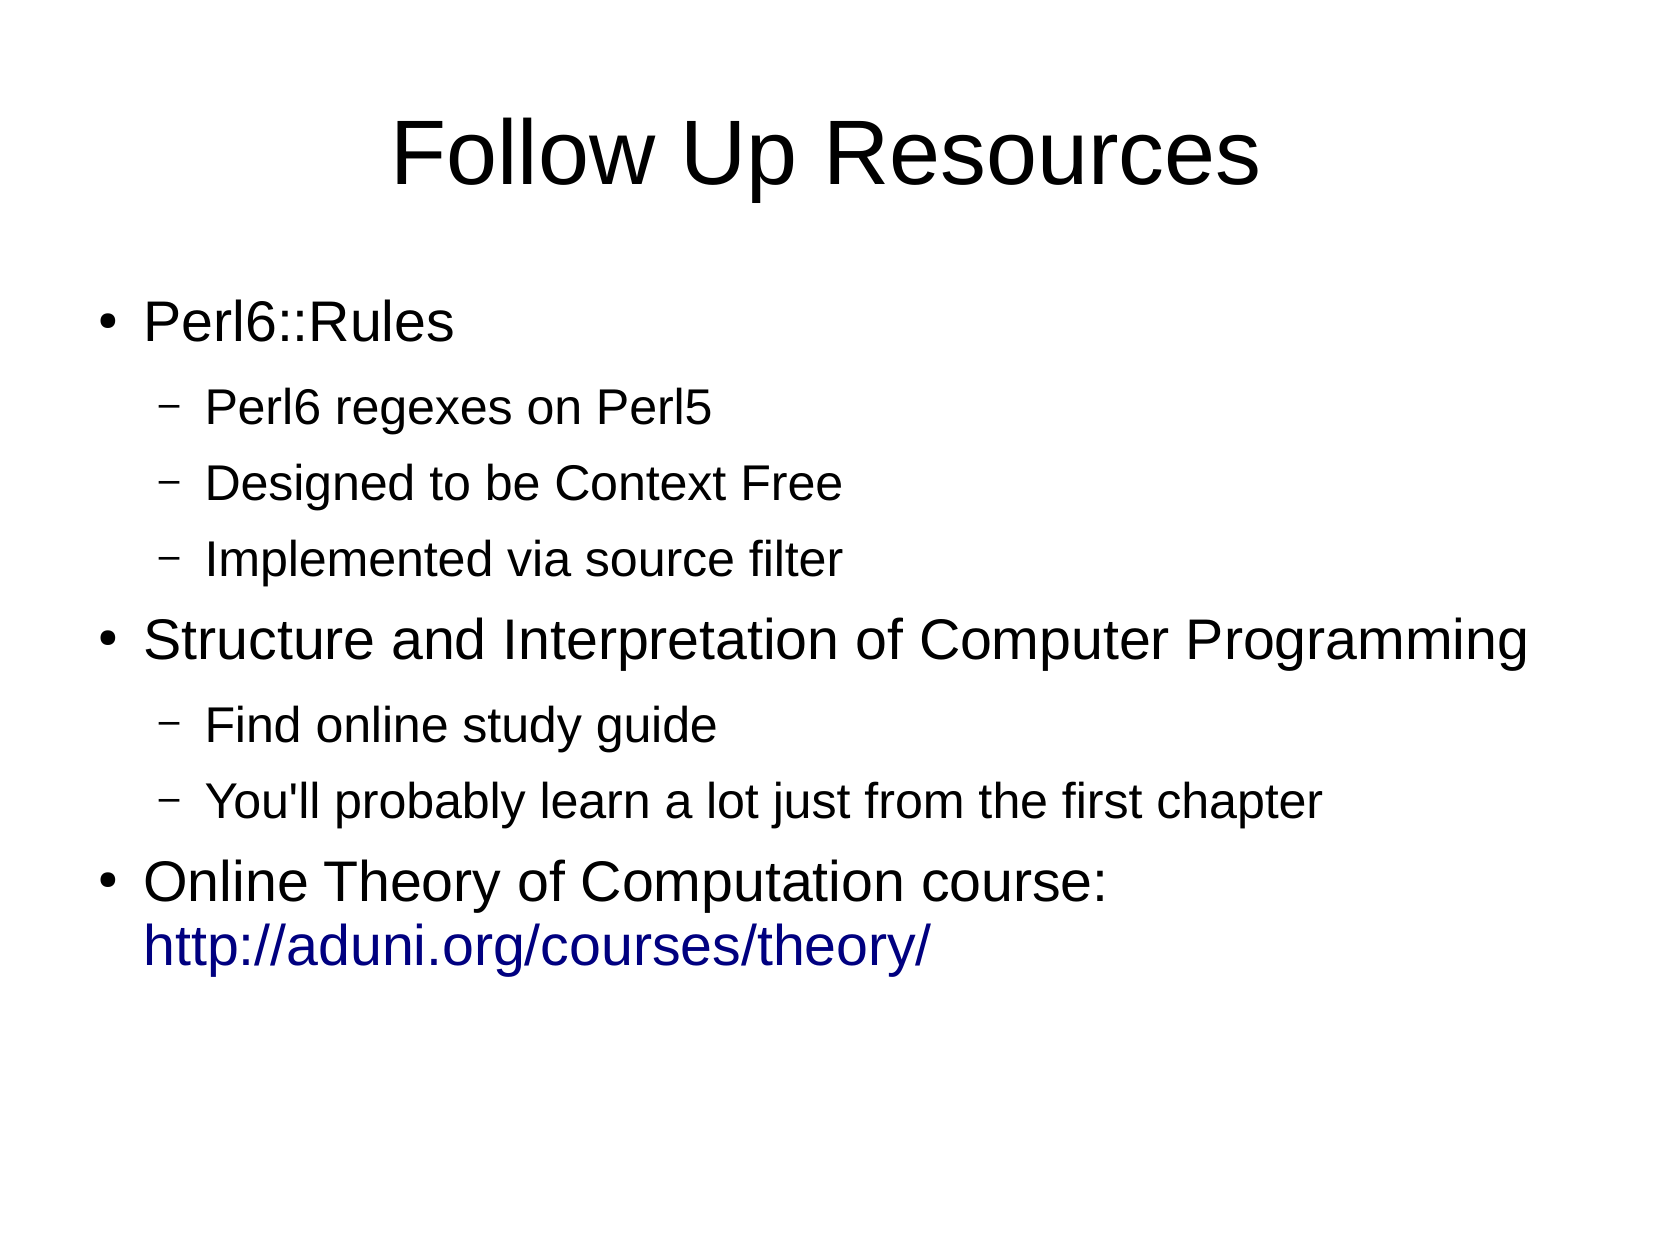

# Follow Up Resources
Perl6::Rules
Perl6 regexes on Perl5
Designed to be Context Free
Implemented via source filter
Structure and Interpretation of Computer Programming
Find online study guide
You'll probably learn a lot just from the first chapter
Online Theory of Computation course: http://aduni.org/courses/theory/